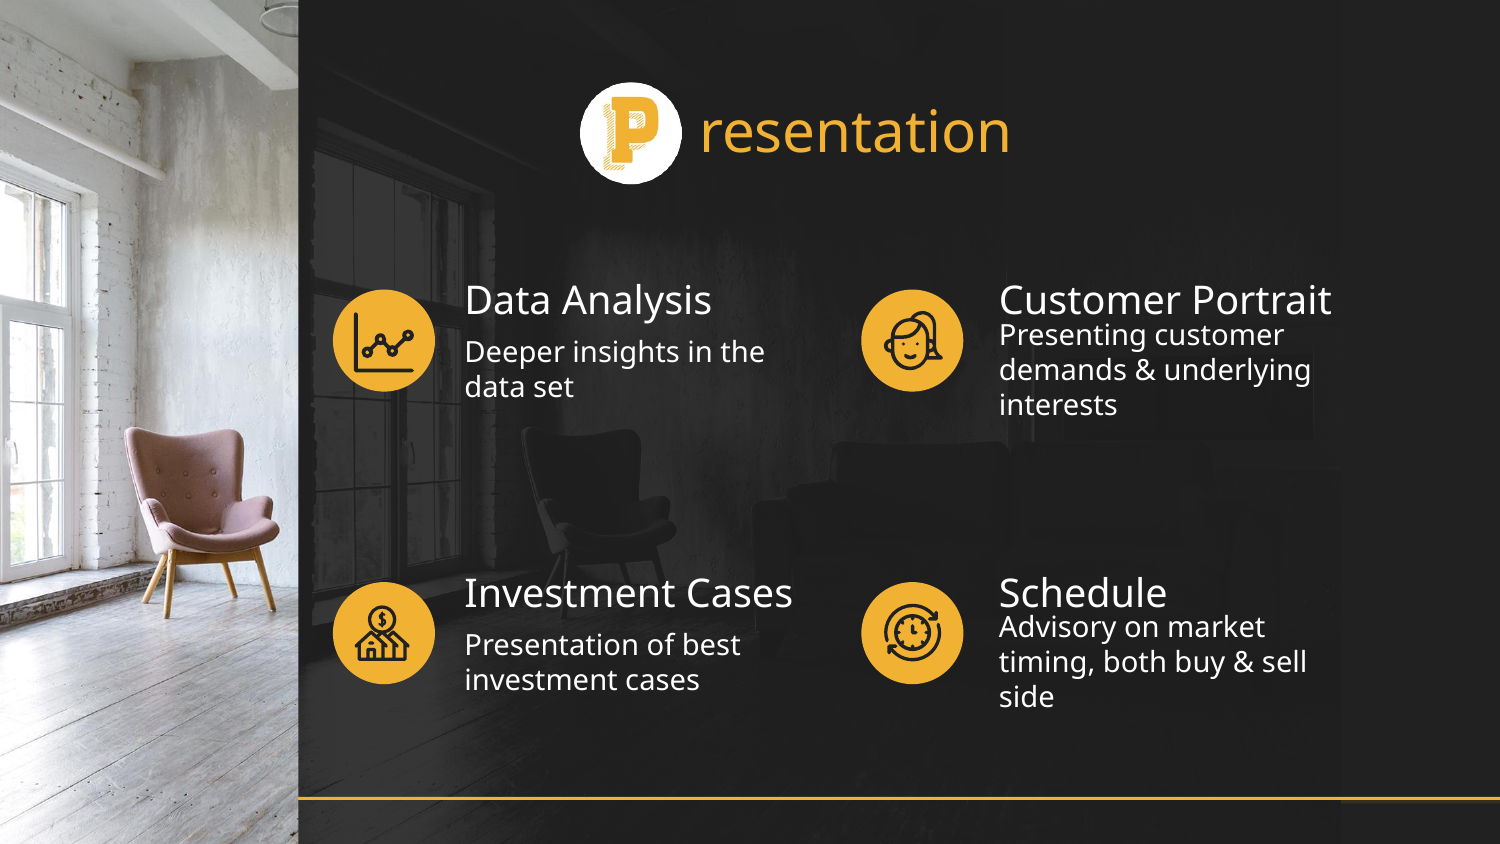

resentation
# Data Analysis
Customer Portrait
Deeper insights in the
data set
Presenting customer demands & underlying interests
Investment Cases
Schedule
Presentation of best investment cases
Advisory on market timing, both buy & sell side